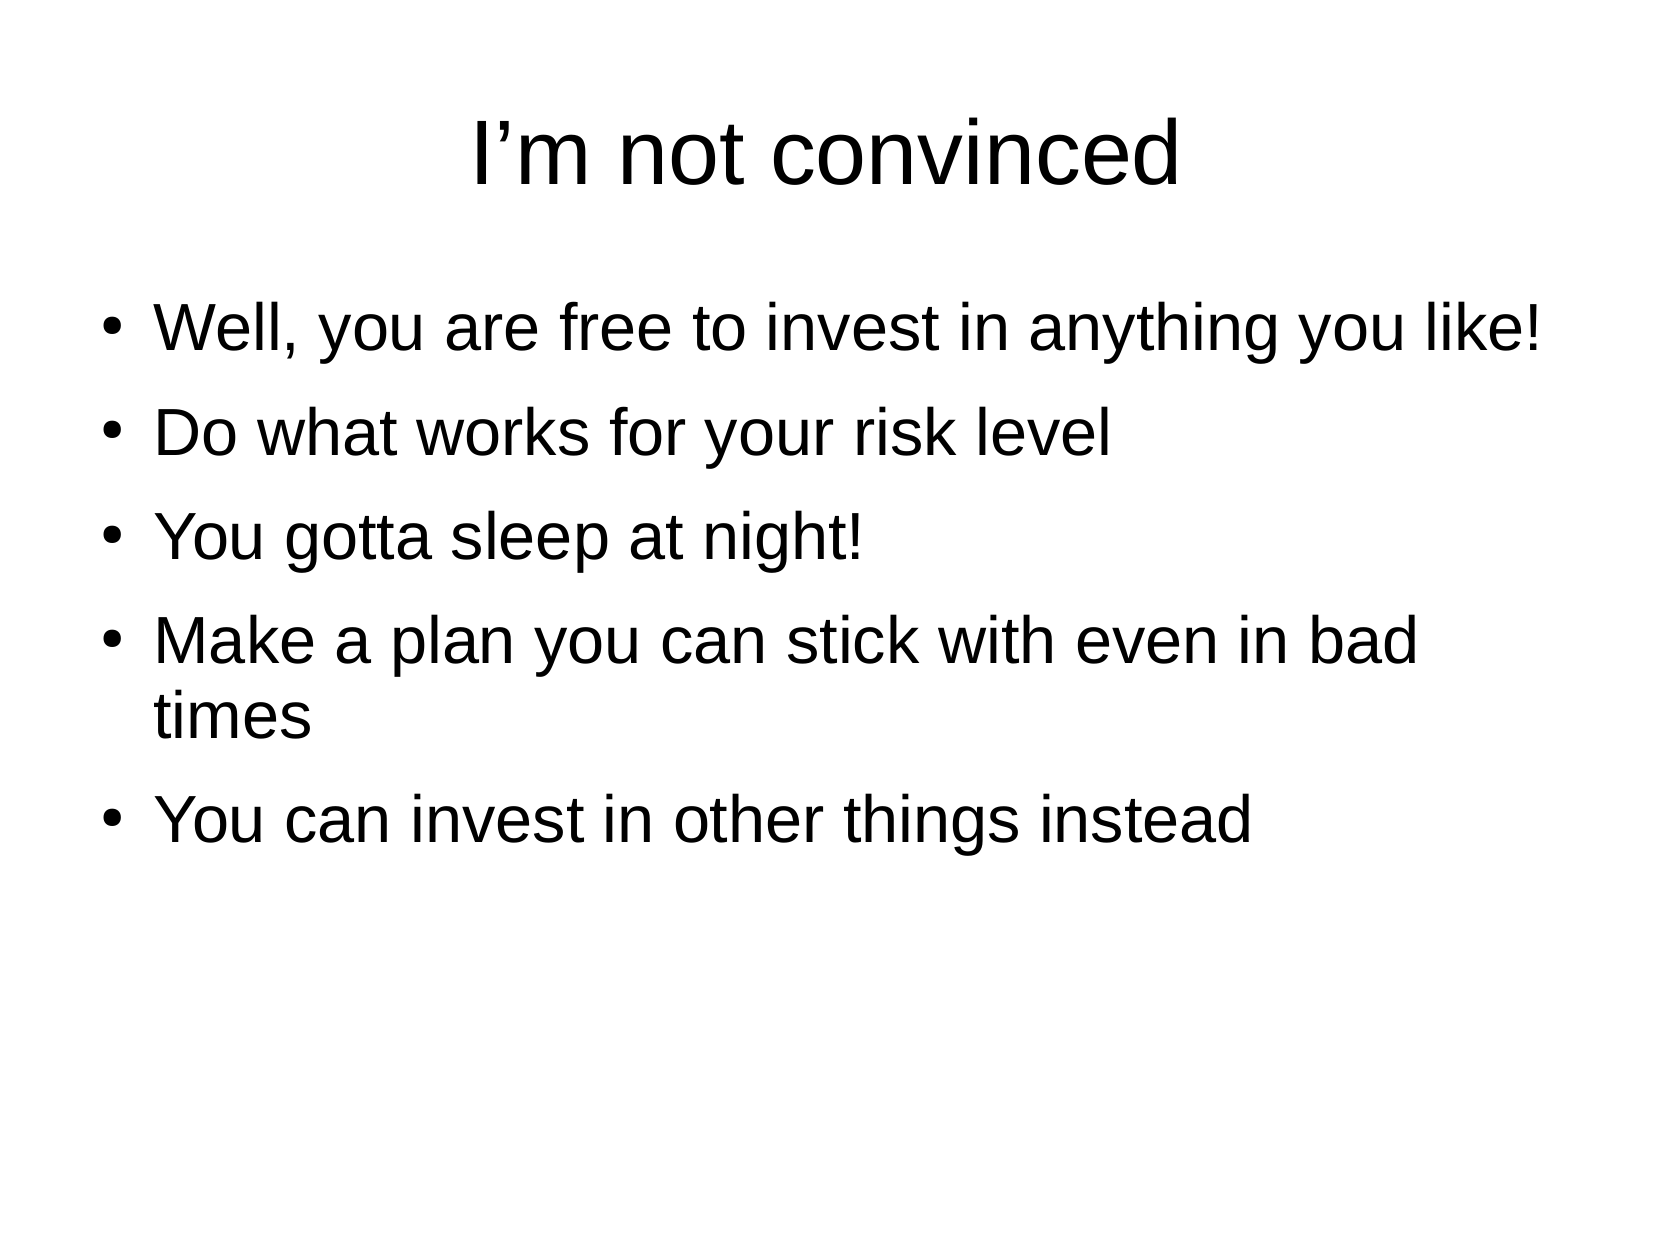

# I’m not convinced
Well, you are free to invest in anything you like!
Do what works for your risk level
You gotta sleep at night!
Make a plan you can stick with even in bad times
You can invest in other things instead